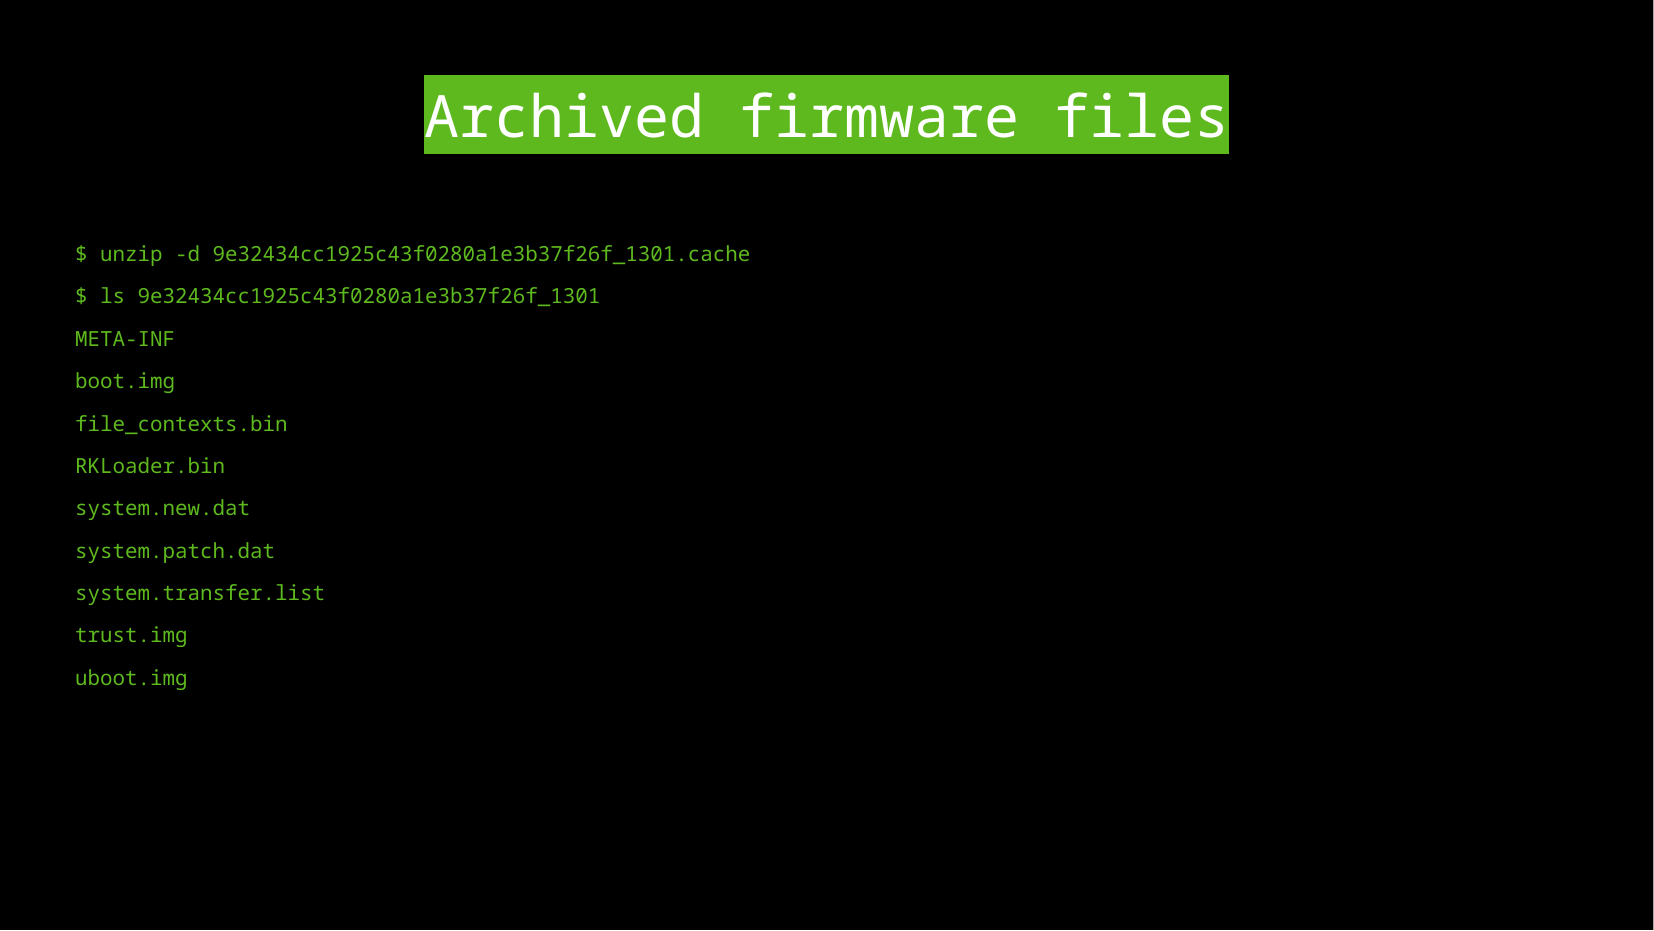

# Archived firmware files
$ unzip -d 9e32434cc1925c43f0280a1e3b37f26f_1301.cache
$ ls 9e32434cc1925c43f0280a1e3b37f26f_1301
META-INF
boot.img
file_contexts.bin
RKLoader.bin
system.new.dat
system.patch.dat
system.transfer.list
trust.img
uboot.img